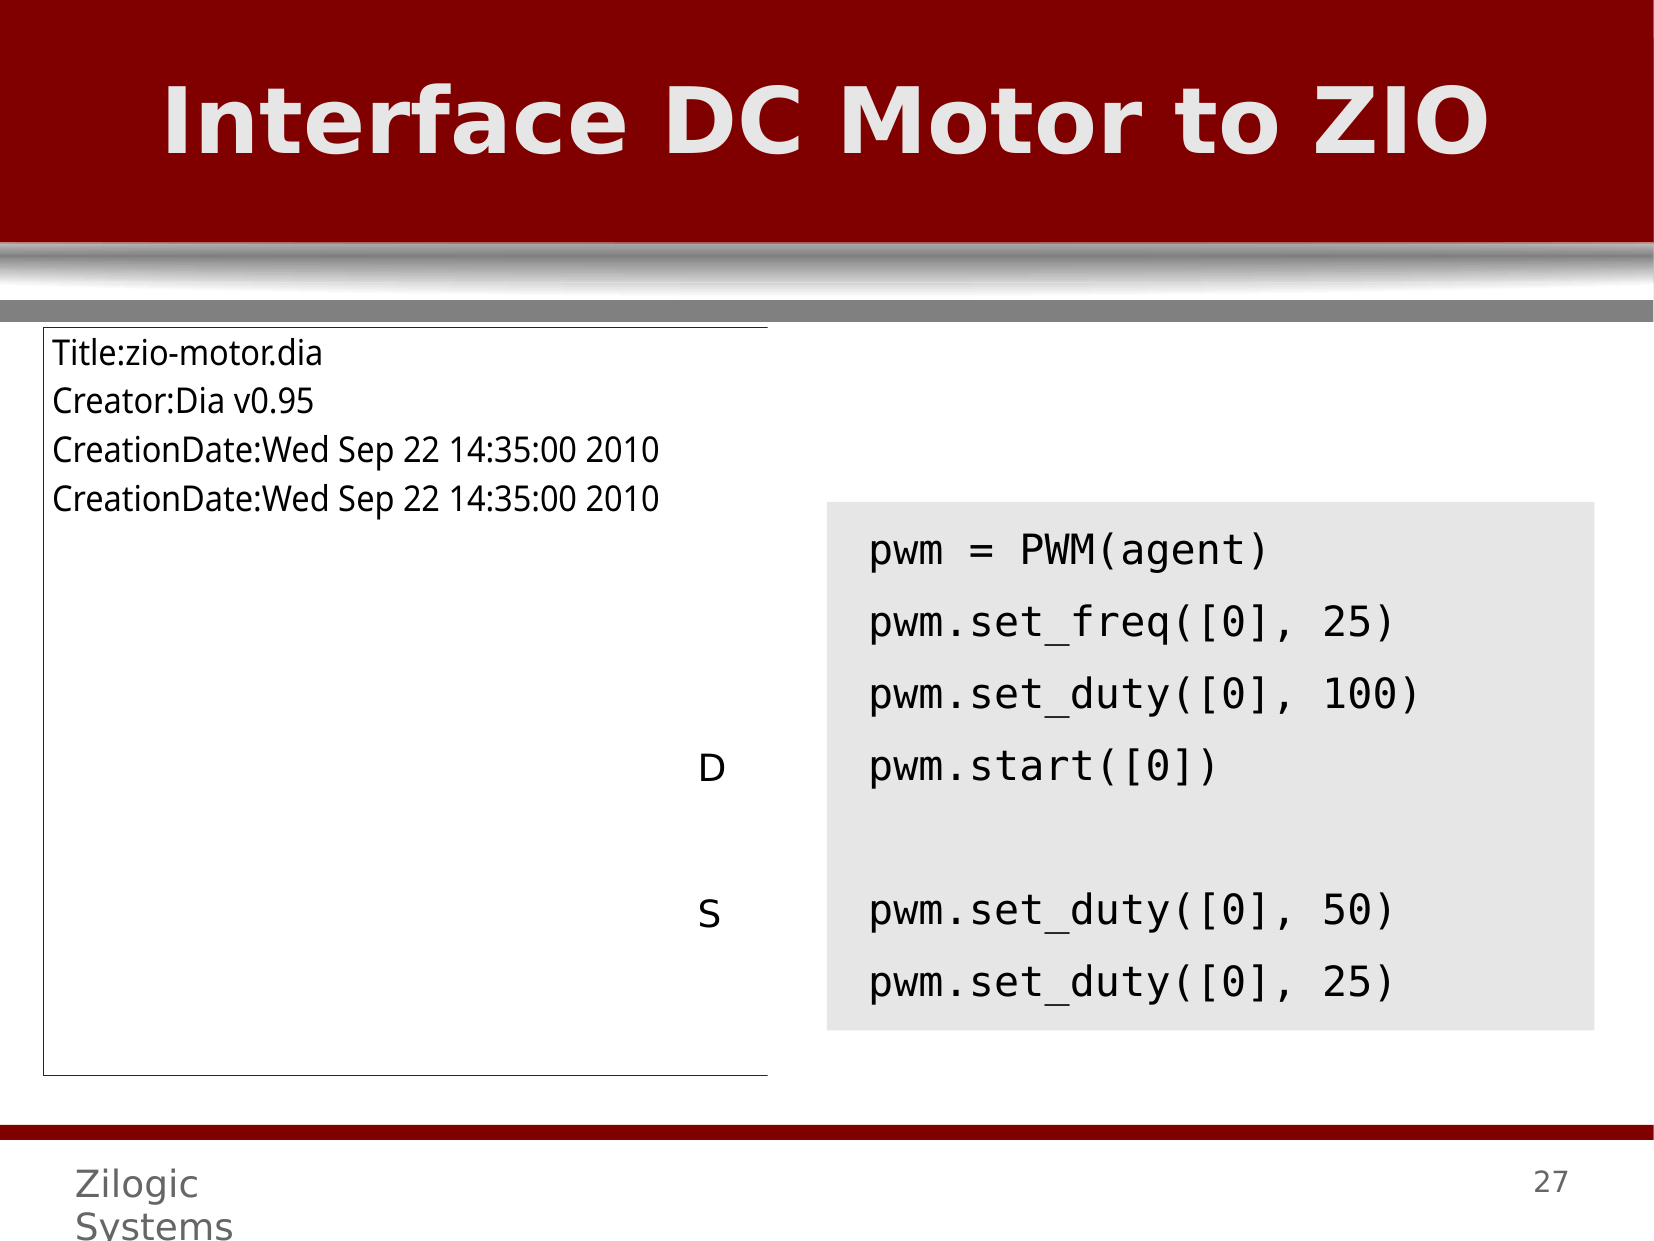

# Interface DC Motor to ZIO
pwm = PWM(agent)
pwm.set_freq([0], 25)
pwm.set_duty([0], 100)
pwm.start([0])
pwm.set_duty([0], 50)
pwm.set_duty([0], 25)
D
S
27